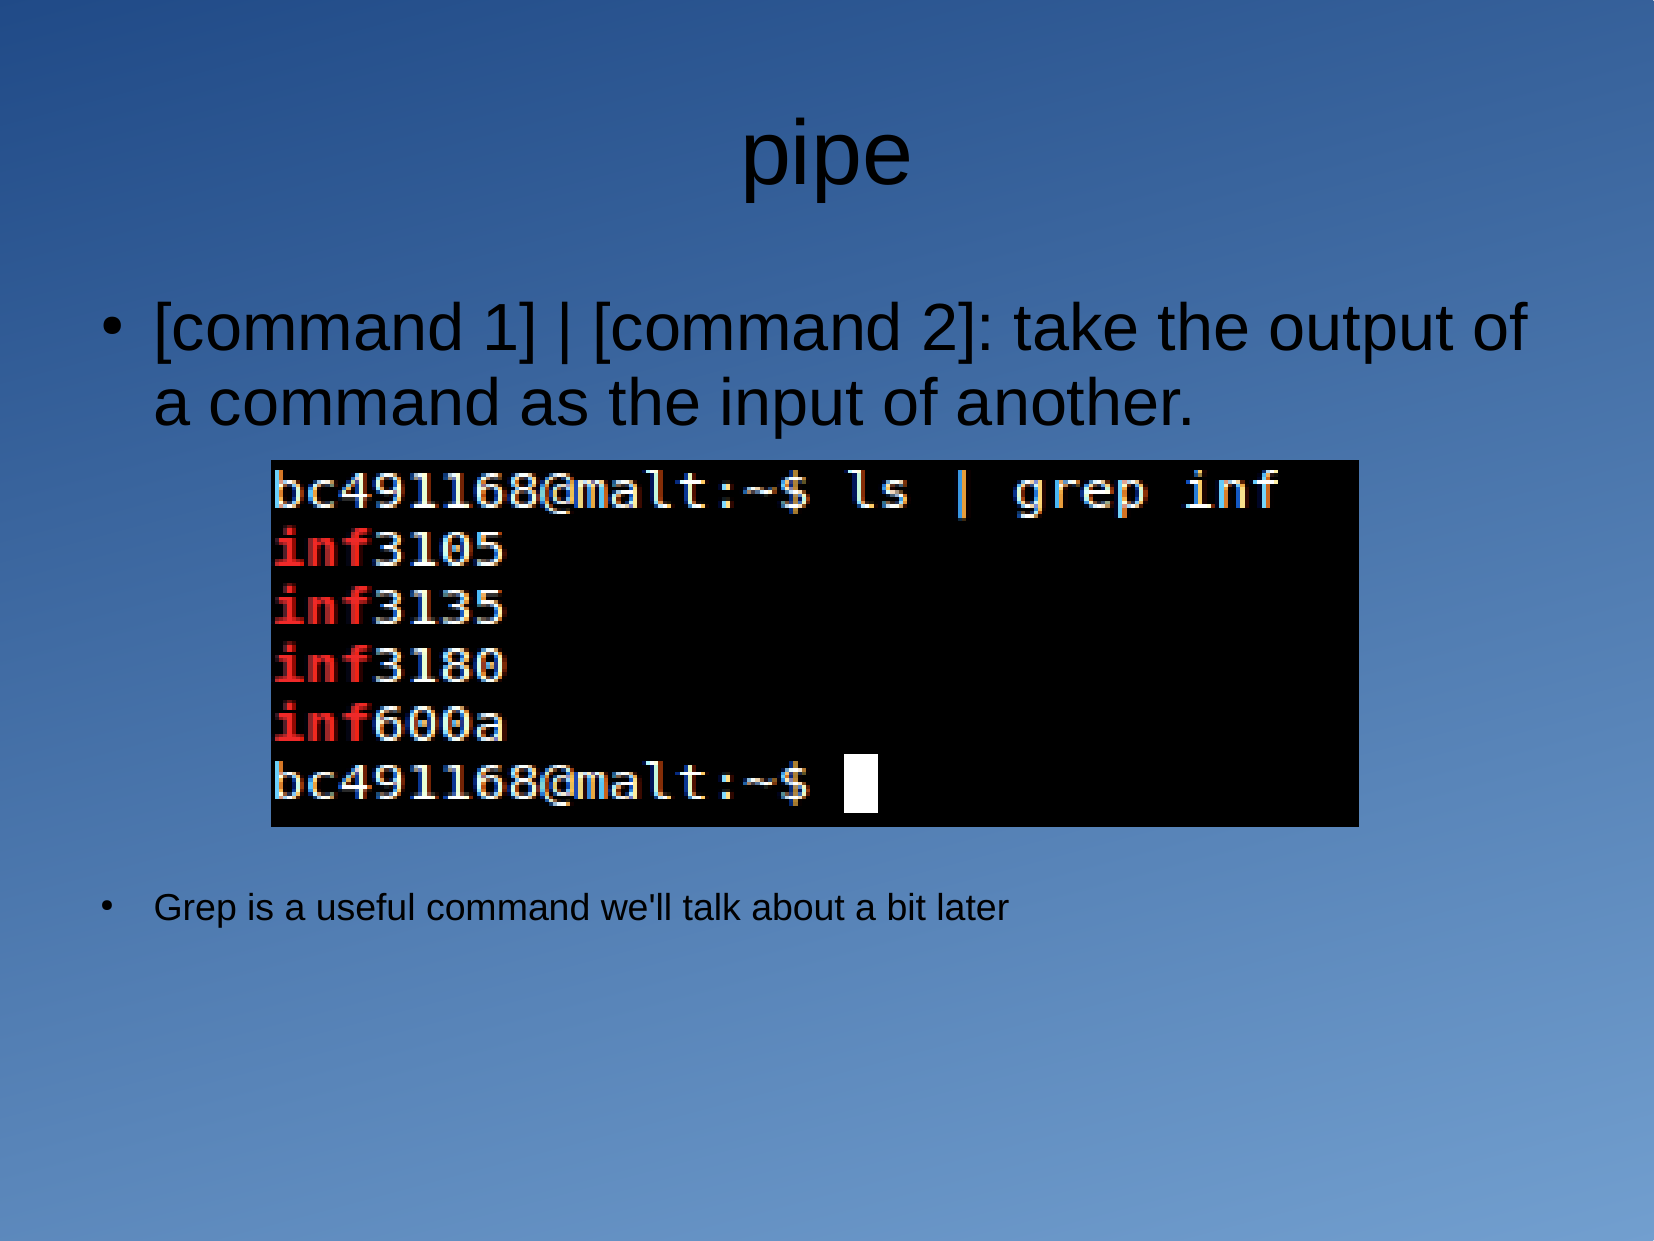

# pipe
[command 1] | [command 2]: take the output of a command as the input of another.
Grep is a useful command we'll talk about a bit later